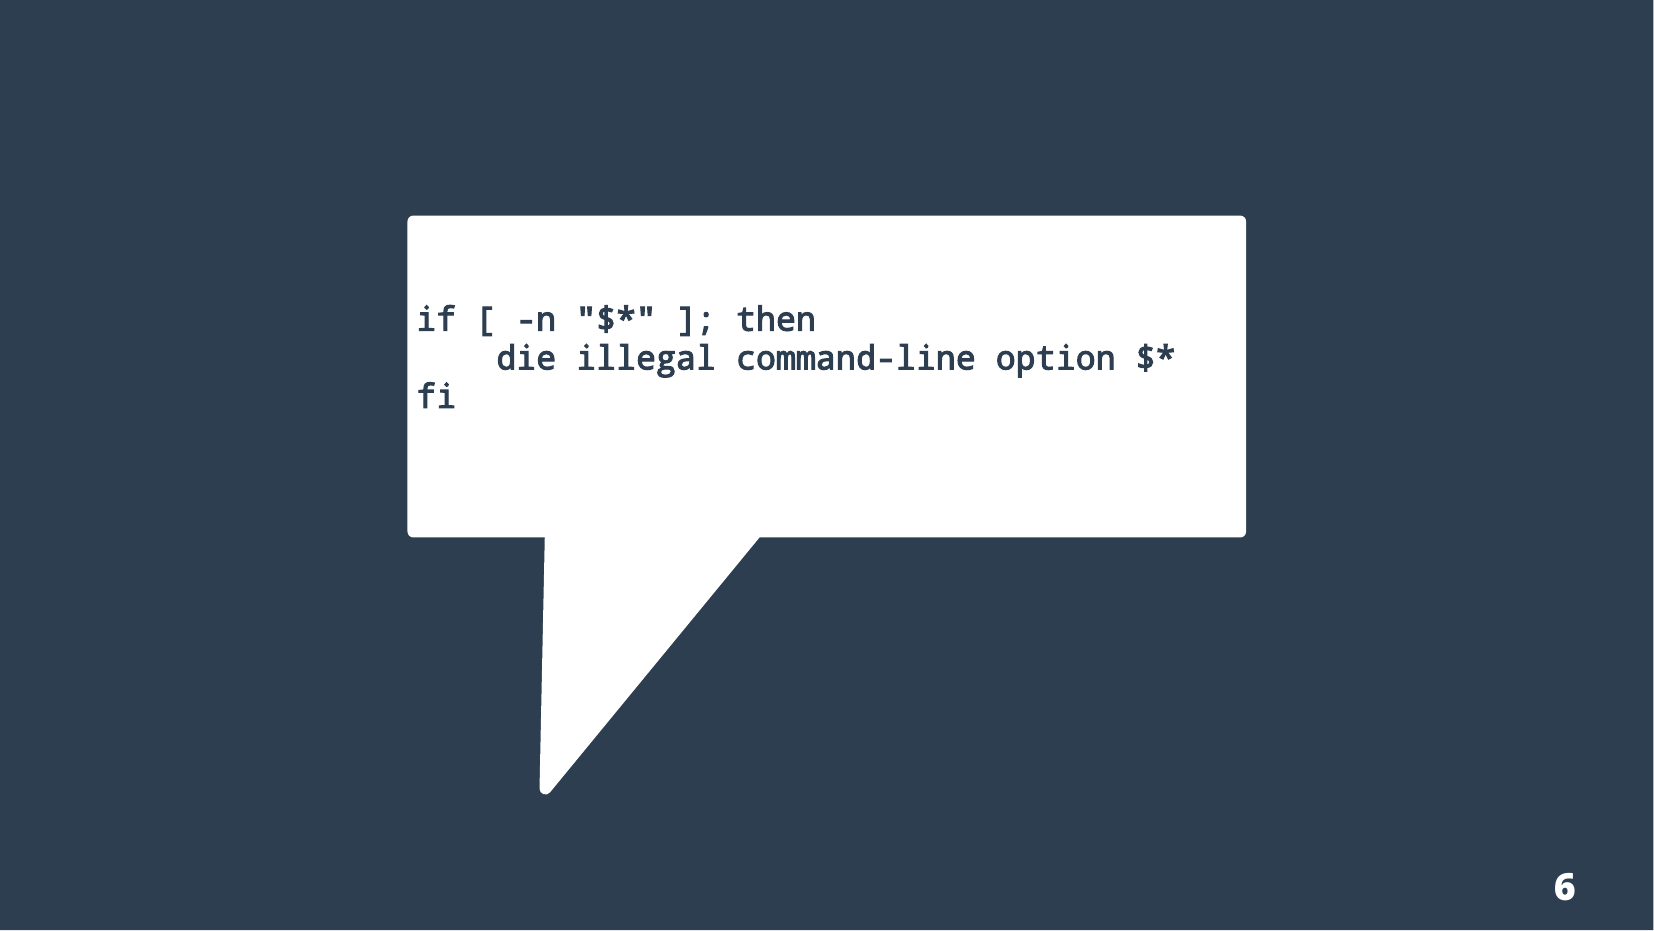

# if [ -n "$*" ]; then die illegal command-line option $* fi
6